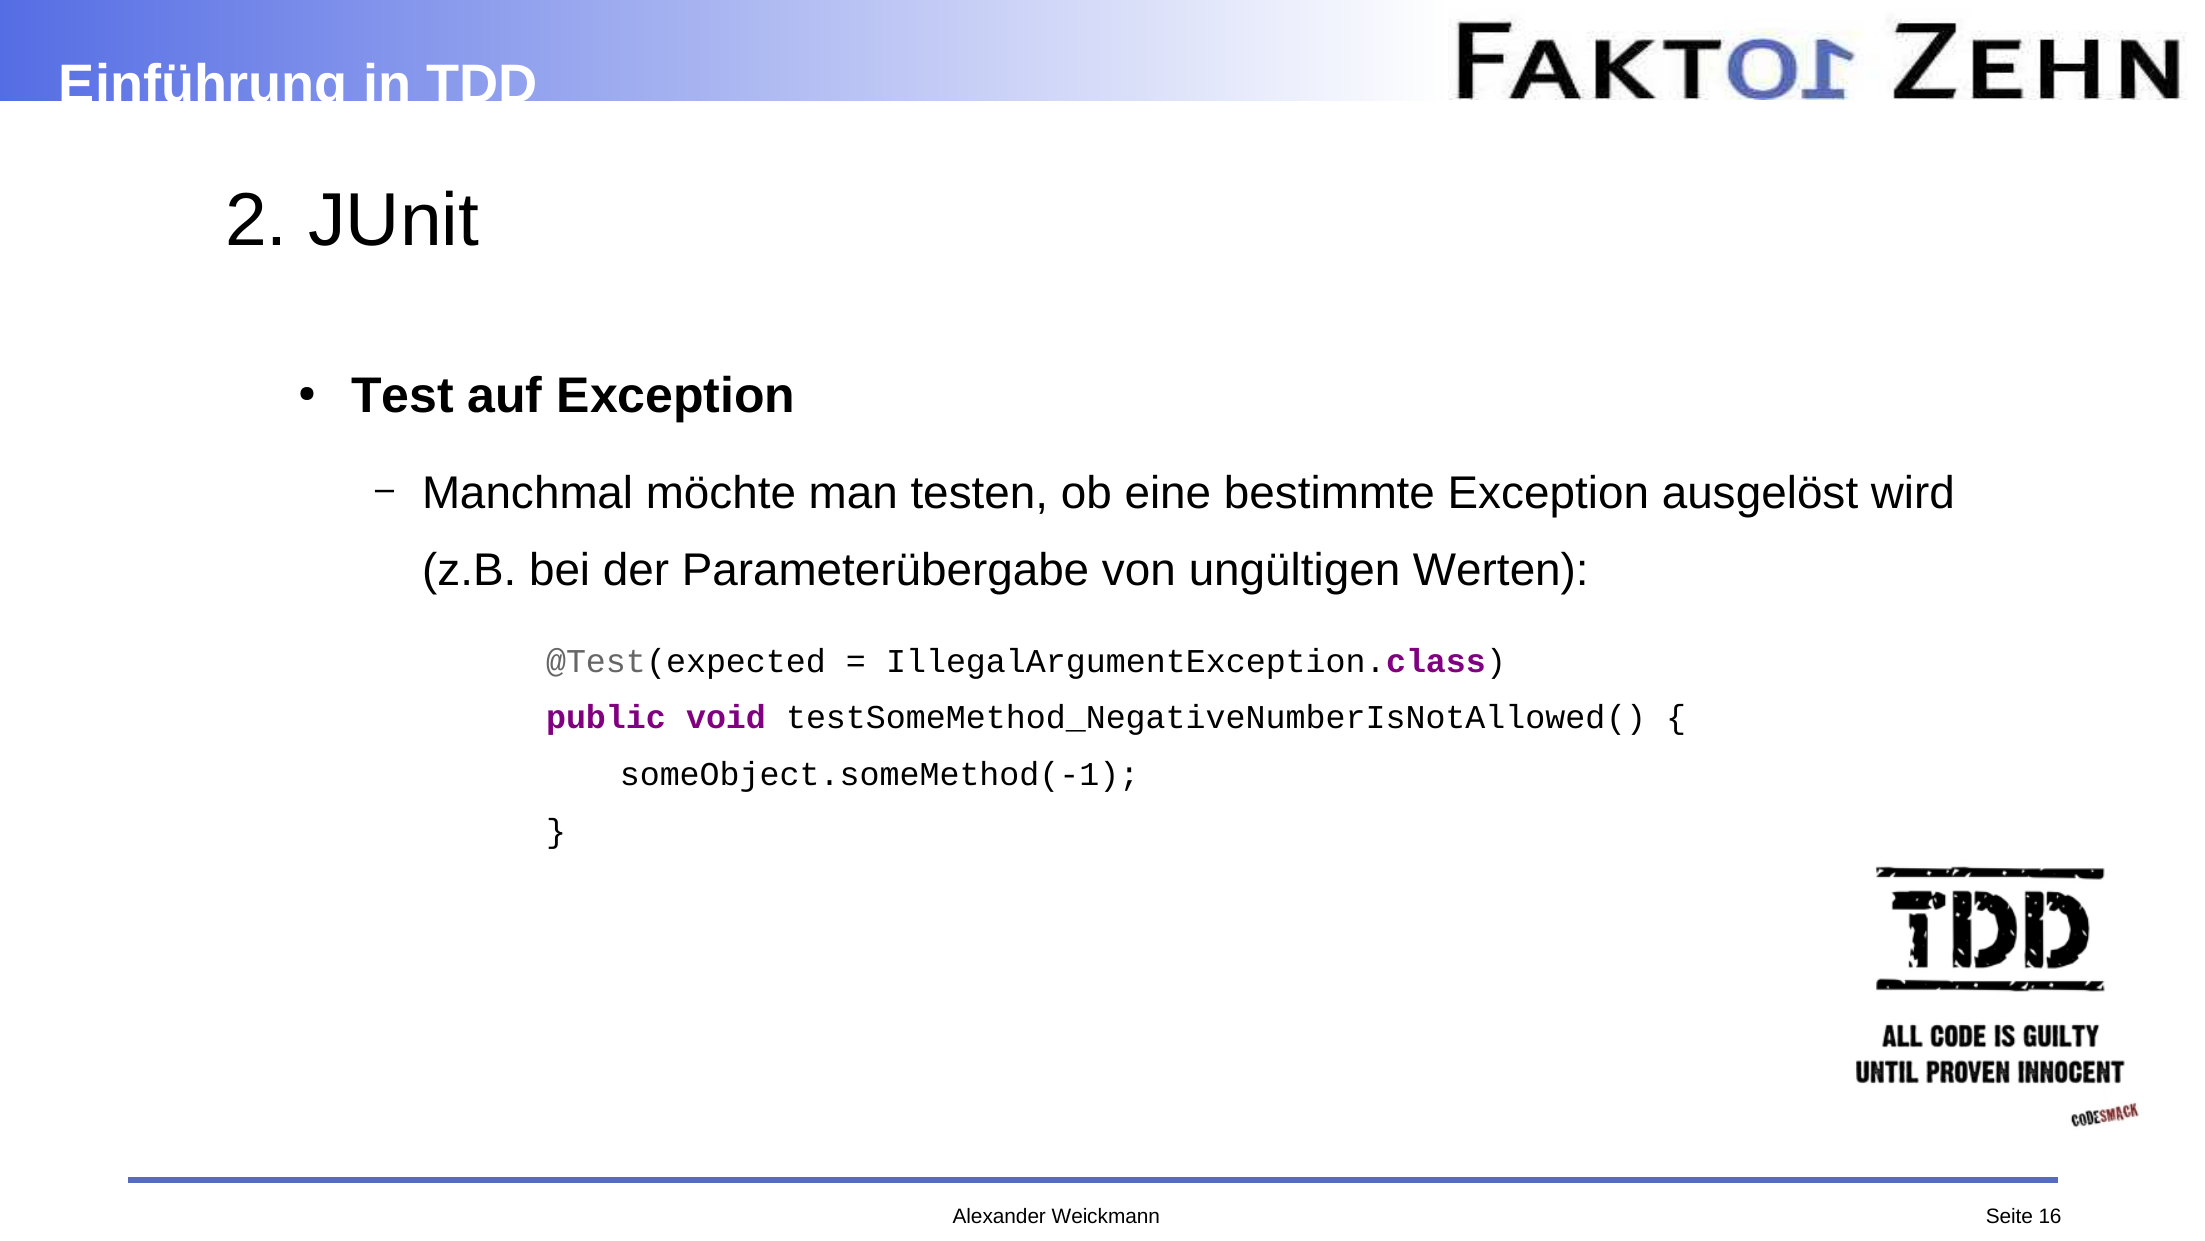

# 2. JUnit
Test auf Exception
Manchmal möchte man testen, ob eine bestimmte Exception ausgelöst wird (z.B. bei der Parameterübergabe von ungültigen Werten):
	@Test(expected = IllegalArgumentException.class)
	public void testSomeMethod_NegativeNumberIsNotAllowed() {
		someObject.someMethod(-1);
	}